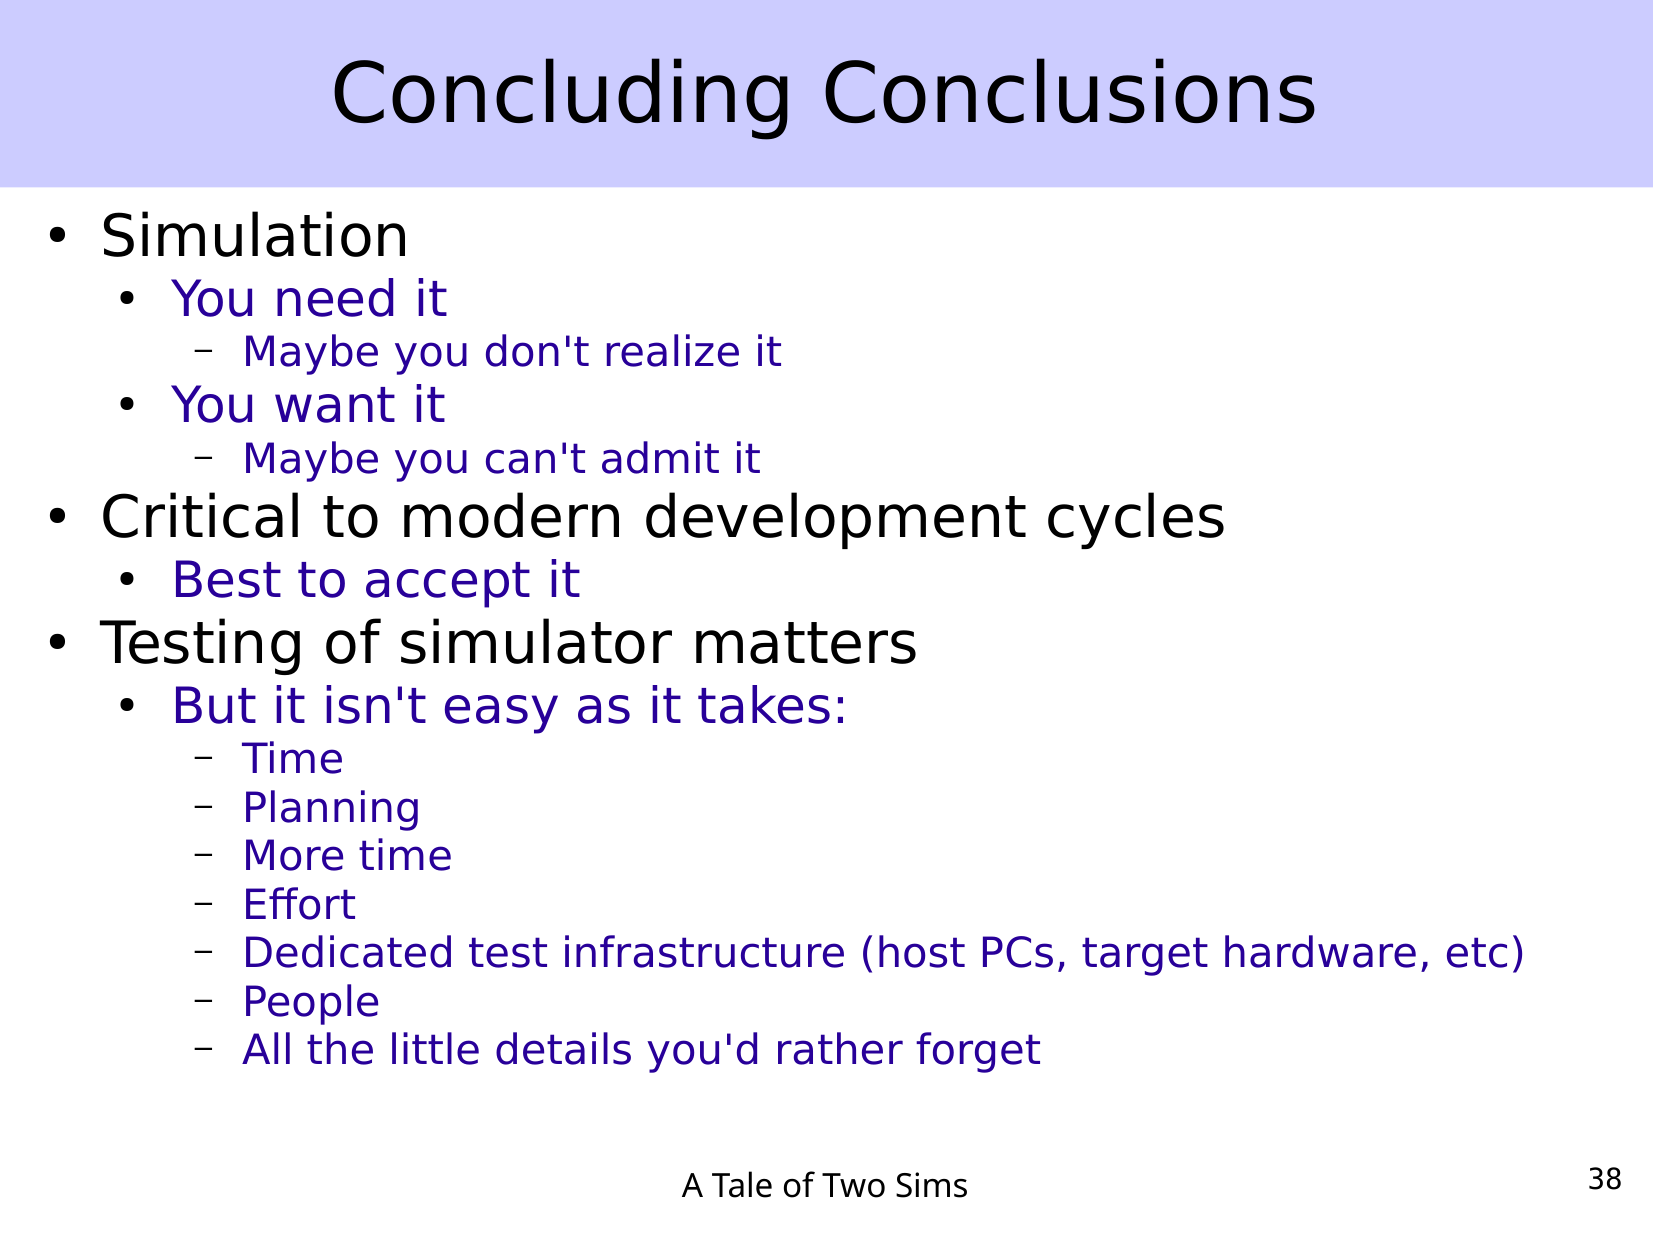

# Concluding Conclusions
Simulation
You need it
Maybe you don't realize it
You want it
Maybe you can't admit it
Critical to modern development cycles
Best to accept it
Testing of simulator matters
But it isn't easy as it takes:
Time
Planning
More time
Effort
Dedicated test infrastructure (host PCs, target hardware, etc)
People
All the little details you'd rather forget
38